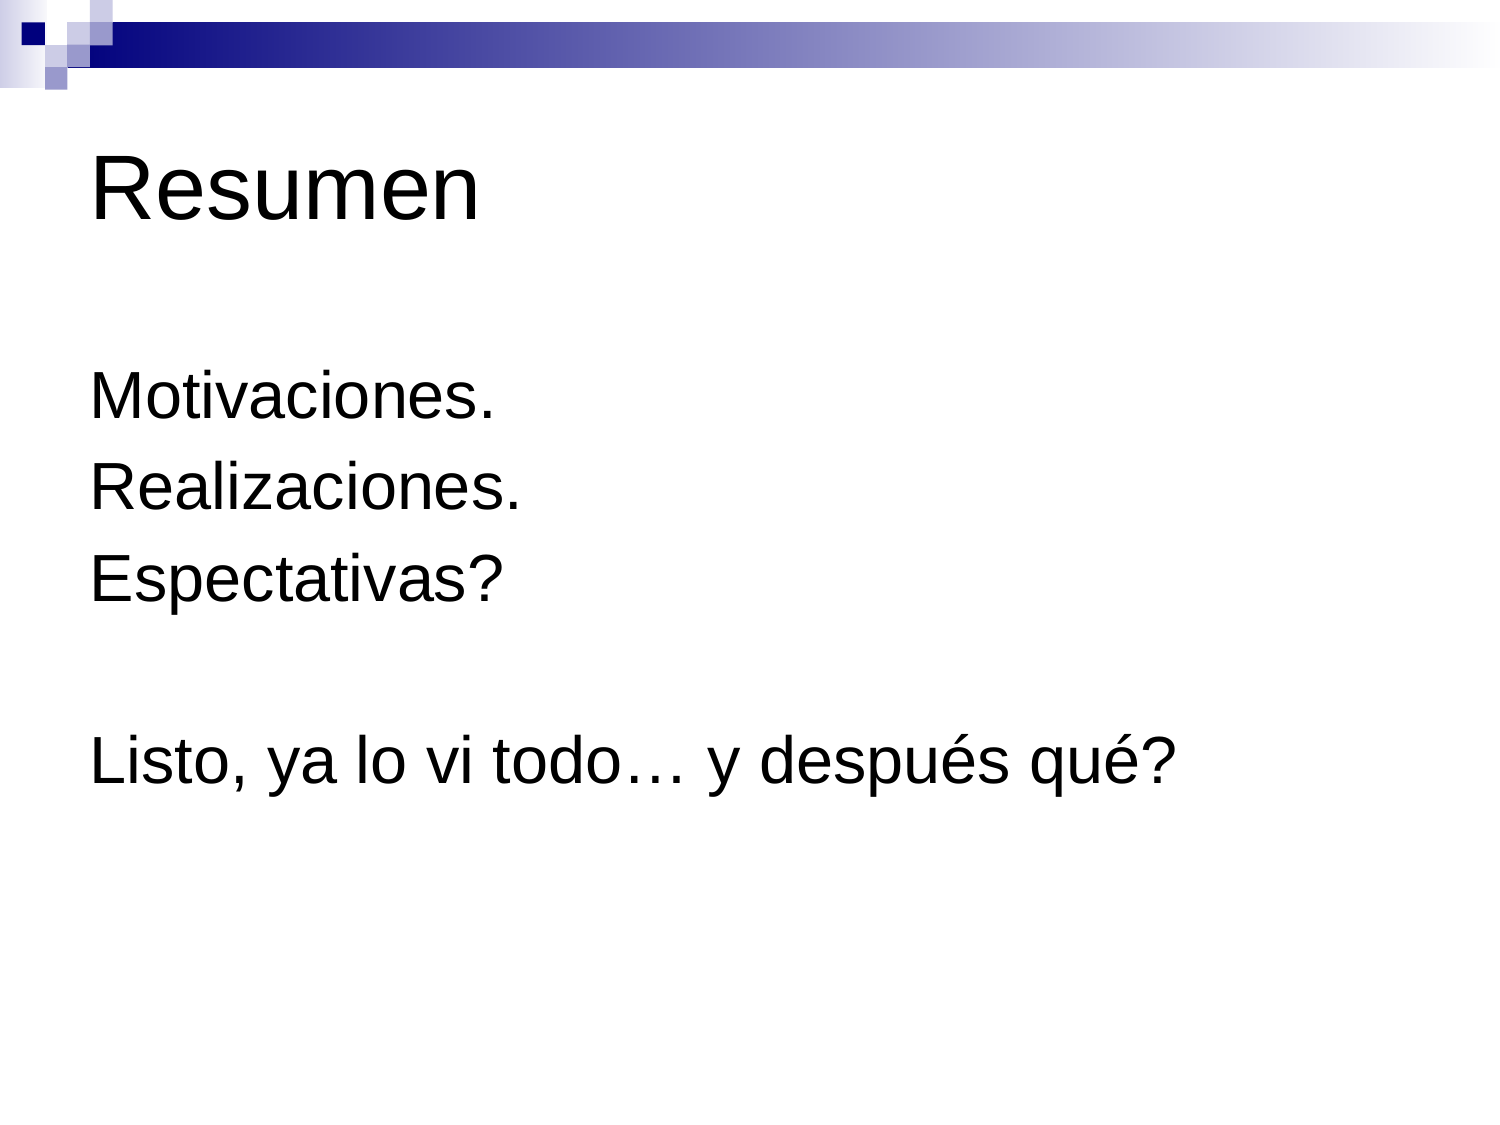

# Resumen
Motivaciones.
Realizaciones.
Espectativas?
Listo, ya lo vi todo… y después qué?